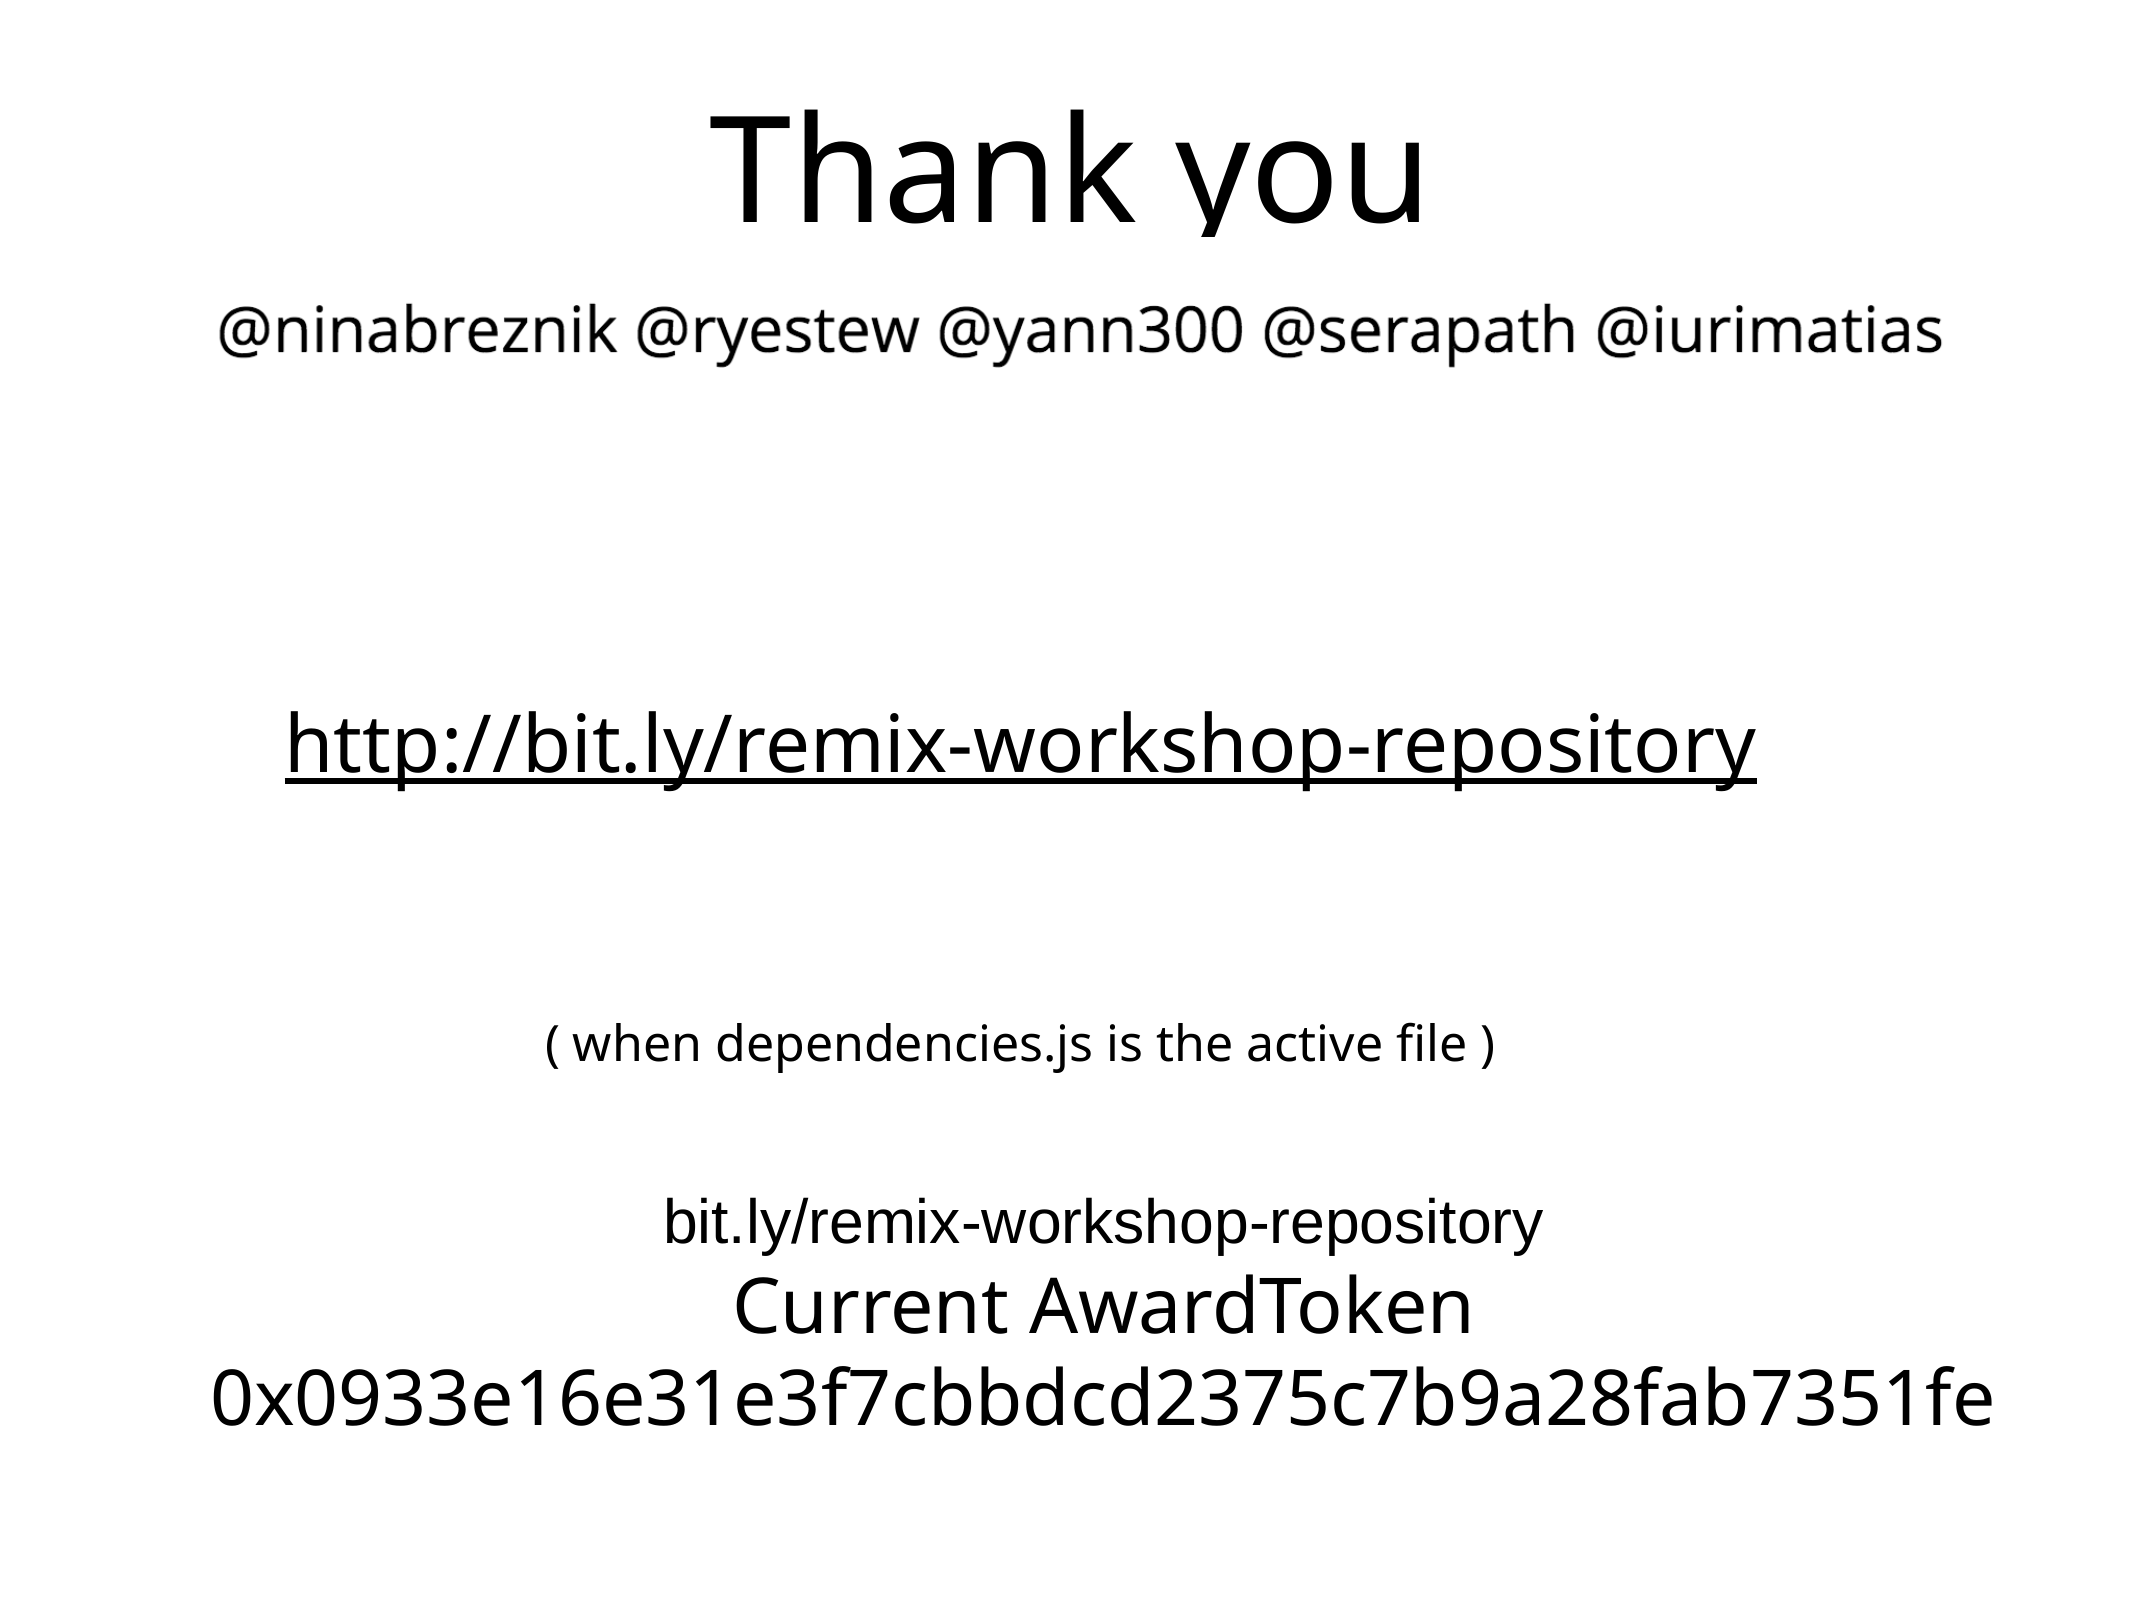

# Thank you
http://bit.ly/remix-workshop-repository
( when dependencies.js is the active file )
bit.ly/remix-workshop-repository
Current AwardToken
0x0933e16e31e3f7cbbdcd2375c7b9a28fab7351fe